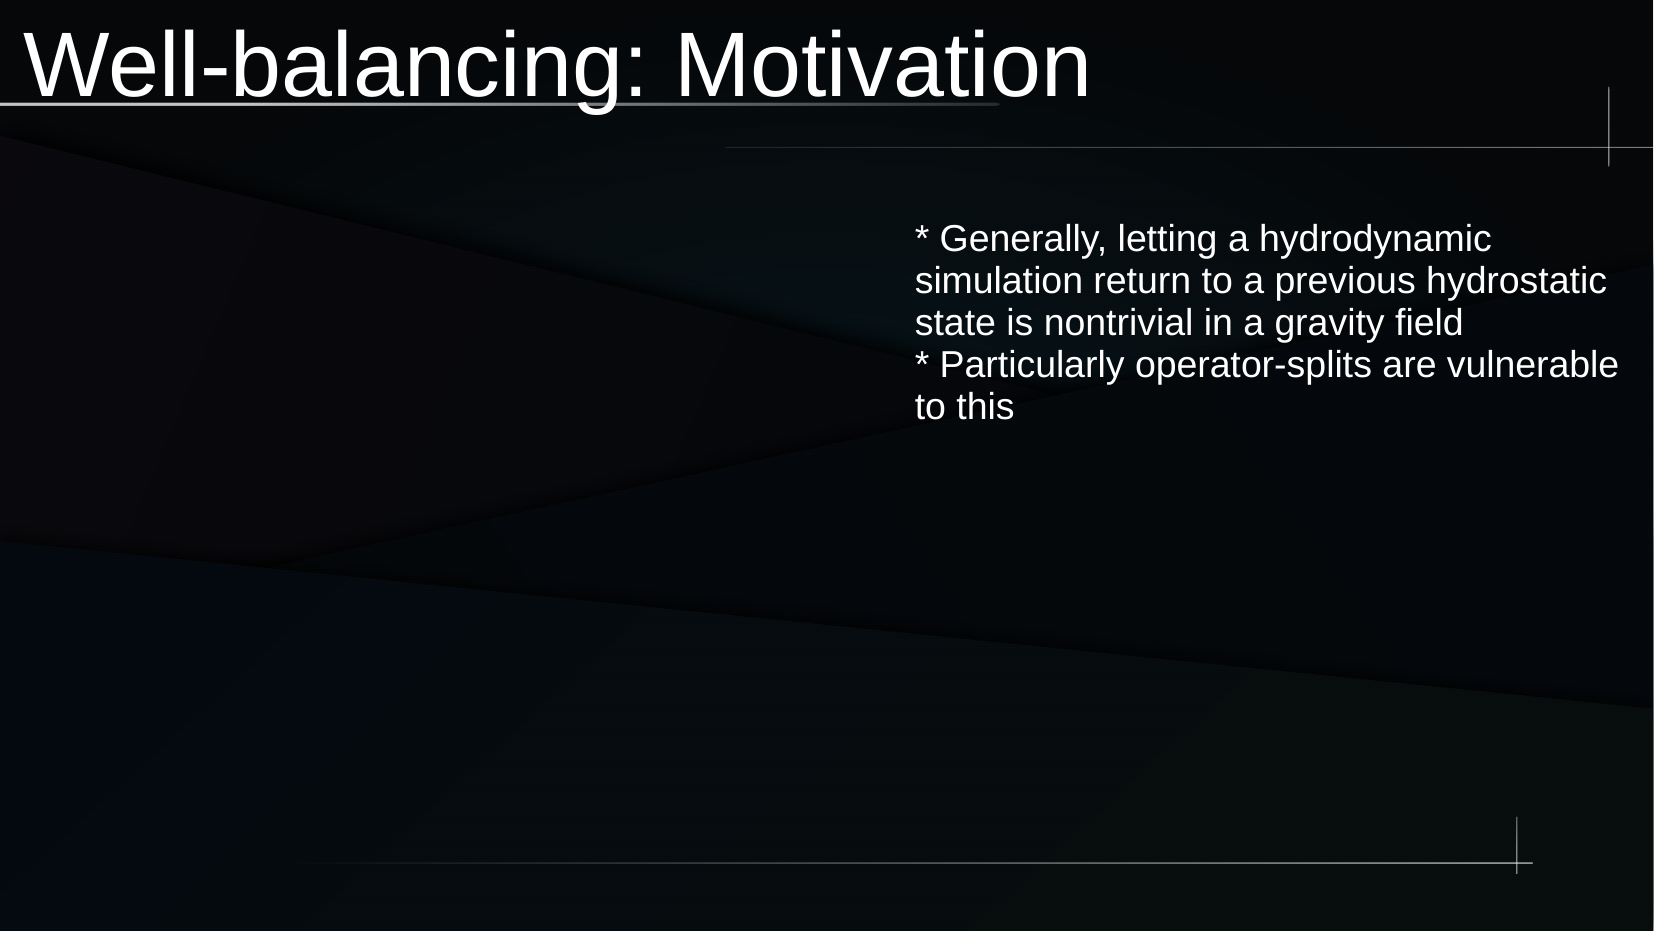

# Well-balancing: Motivation
* Generally, letting a hydrodynamic simulation return to a previous hydrostatic state is nontrivial in a gravity field
* Particularly operator-splits are vulnerable to this